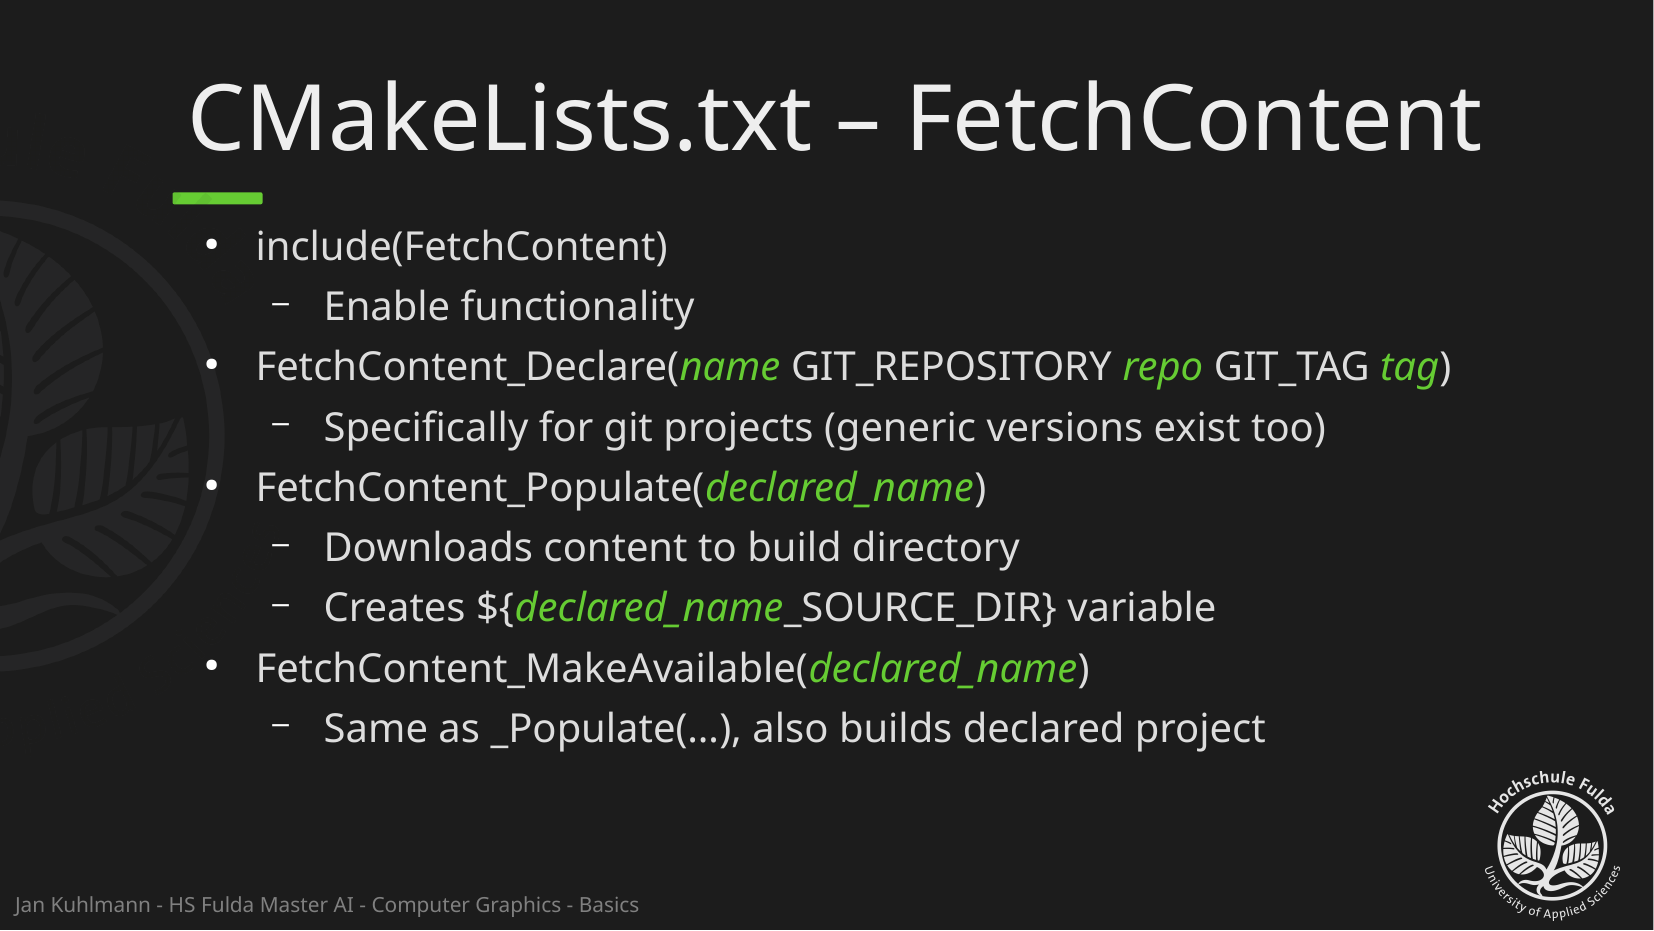

# CMakeLists.txt – FetchContent
include(FetchContent)
Enable functionality
FetchContent_Declare(name GIT_REPOSITORY repo GIT_TAG tag)
Specifically for git projects (generic versions exist too)
FetchContent_Populate(declared_name)
Downloads content to build directory
Creates ${declared_name_SOURCE_DIR} variable
FetchContent_MakeAvailable(declared_name)
Same as _Populate(…), also builds declared project
Jan Kuhlmann - HS Fulda Master AI - Computer Graphics - Basics